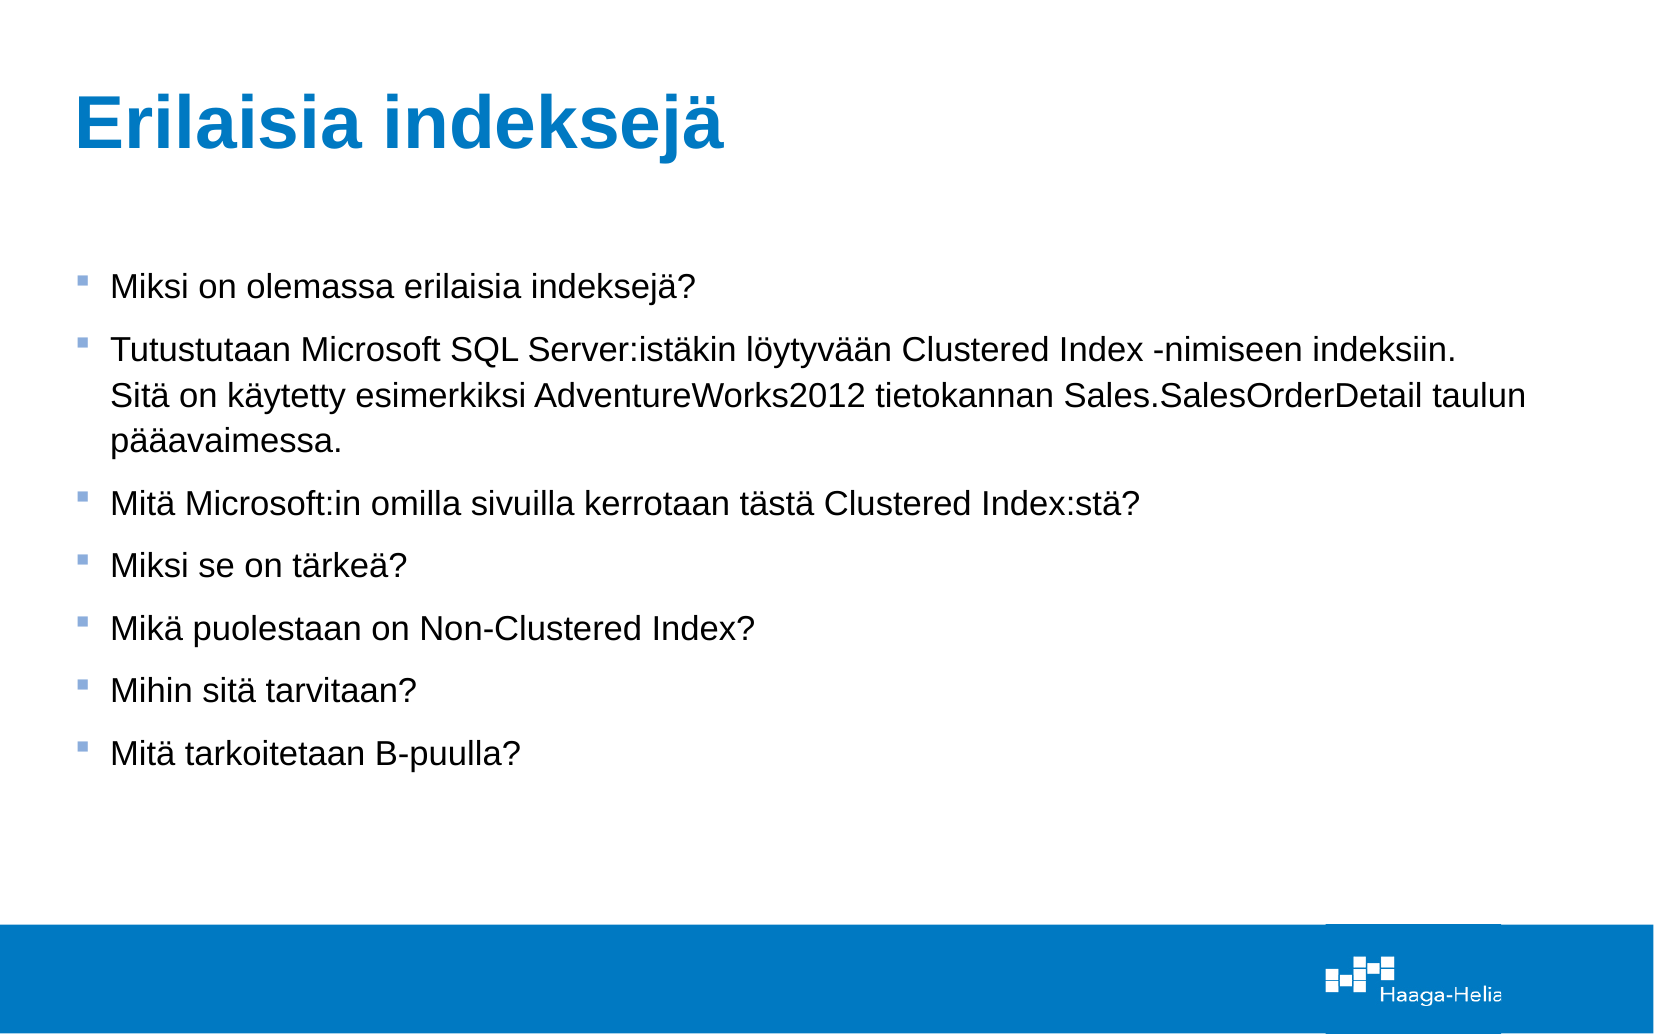

Erilaisia indeksejä
# Miksi on olemassa erilaisia indeksejä?
Tutustutaan Microsoft SQL Server:istäkin löytyvään Clustered Index -nimiseen indeksiin.
Sitä on käytetty esimerkiksi AdventureWorks2012 tietokannan Sales.SalesOrderDetail taulun pääavaimessa.
Mitä Microsoft:in omilla sivuilla kerrotaan tästä Clustered Index:stä?
Miksi se on tärkeä?
Mikä puolestaan on Non-Clustered Index?
Mihin sitä tarvitaan?
Mitä tarkoitetaan B-puulla?